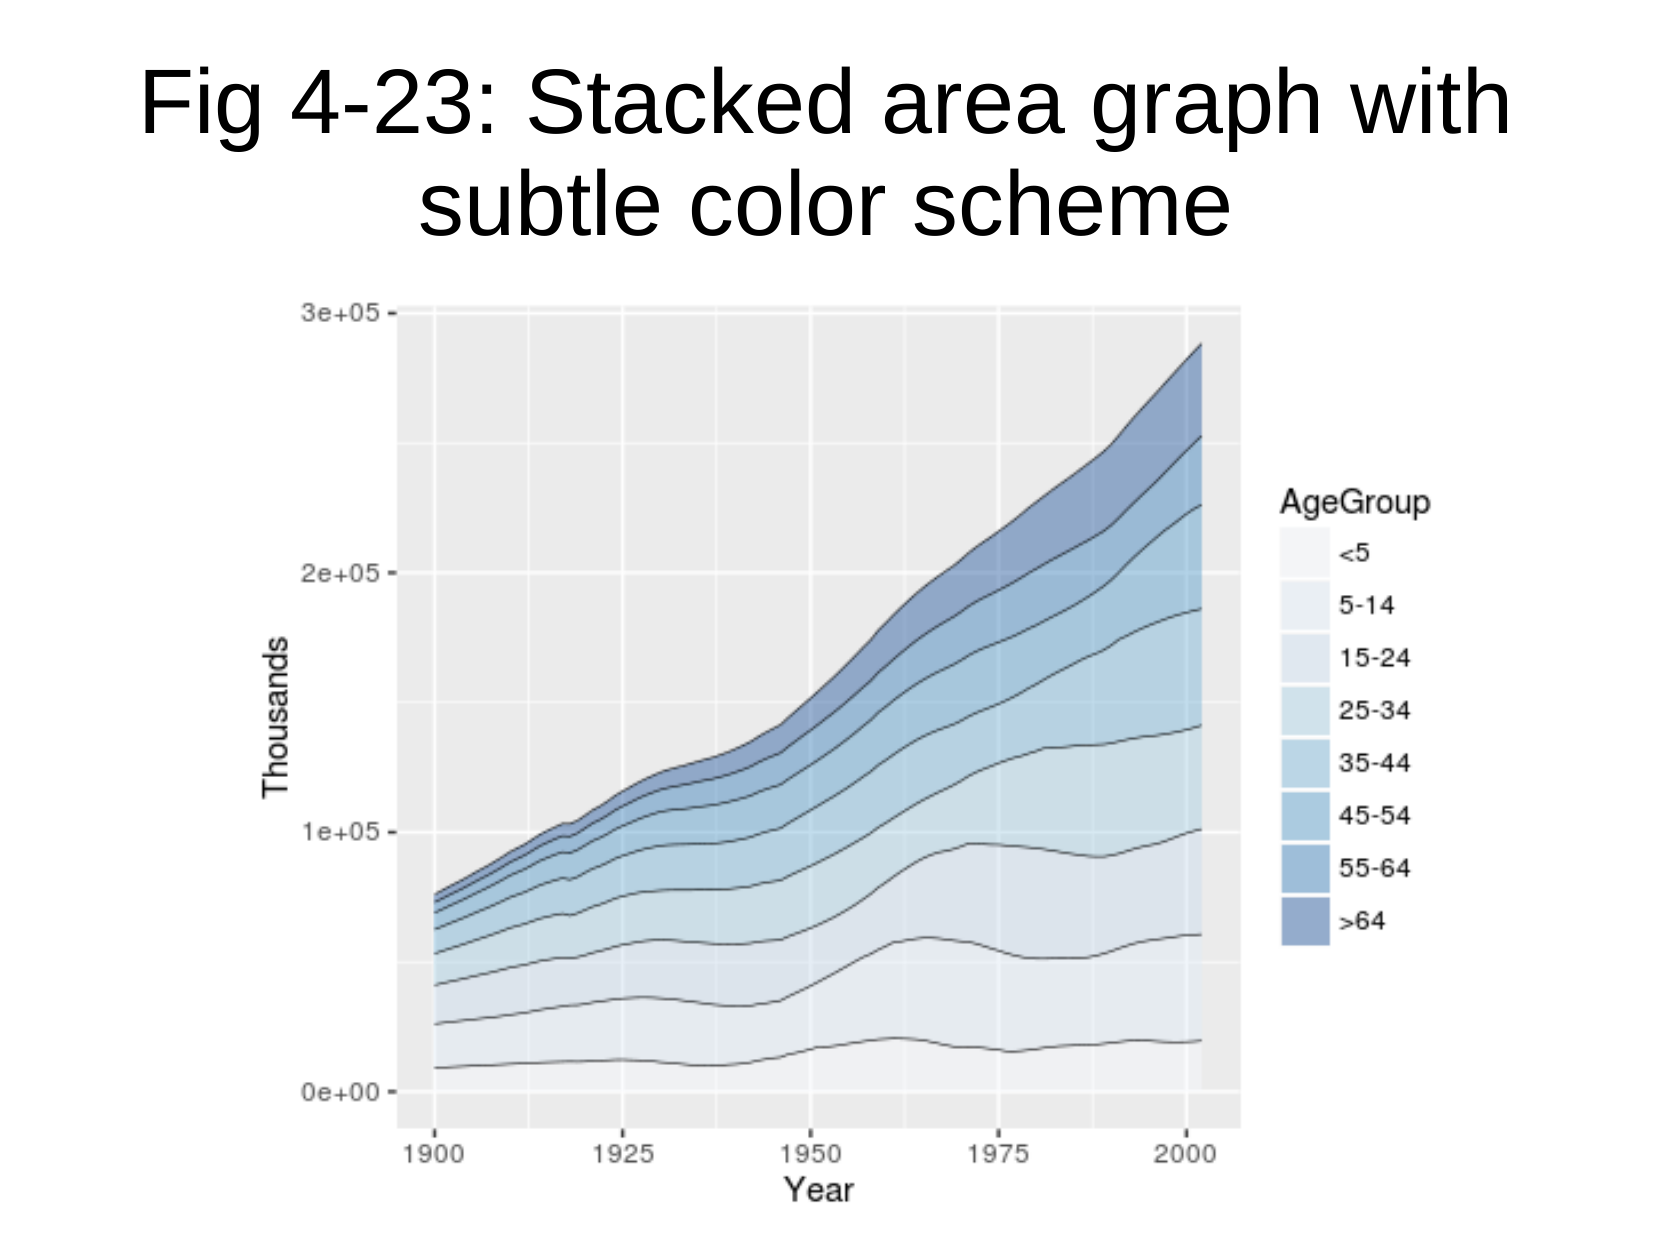

# Fig 4-23: Stacked area graph with subtle color scheme